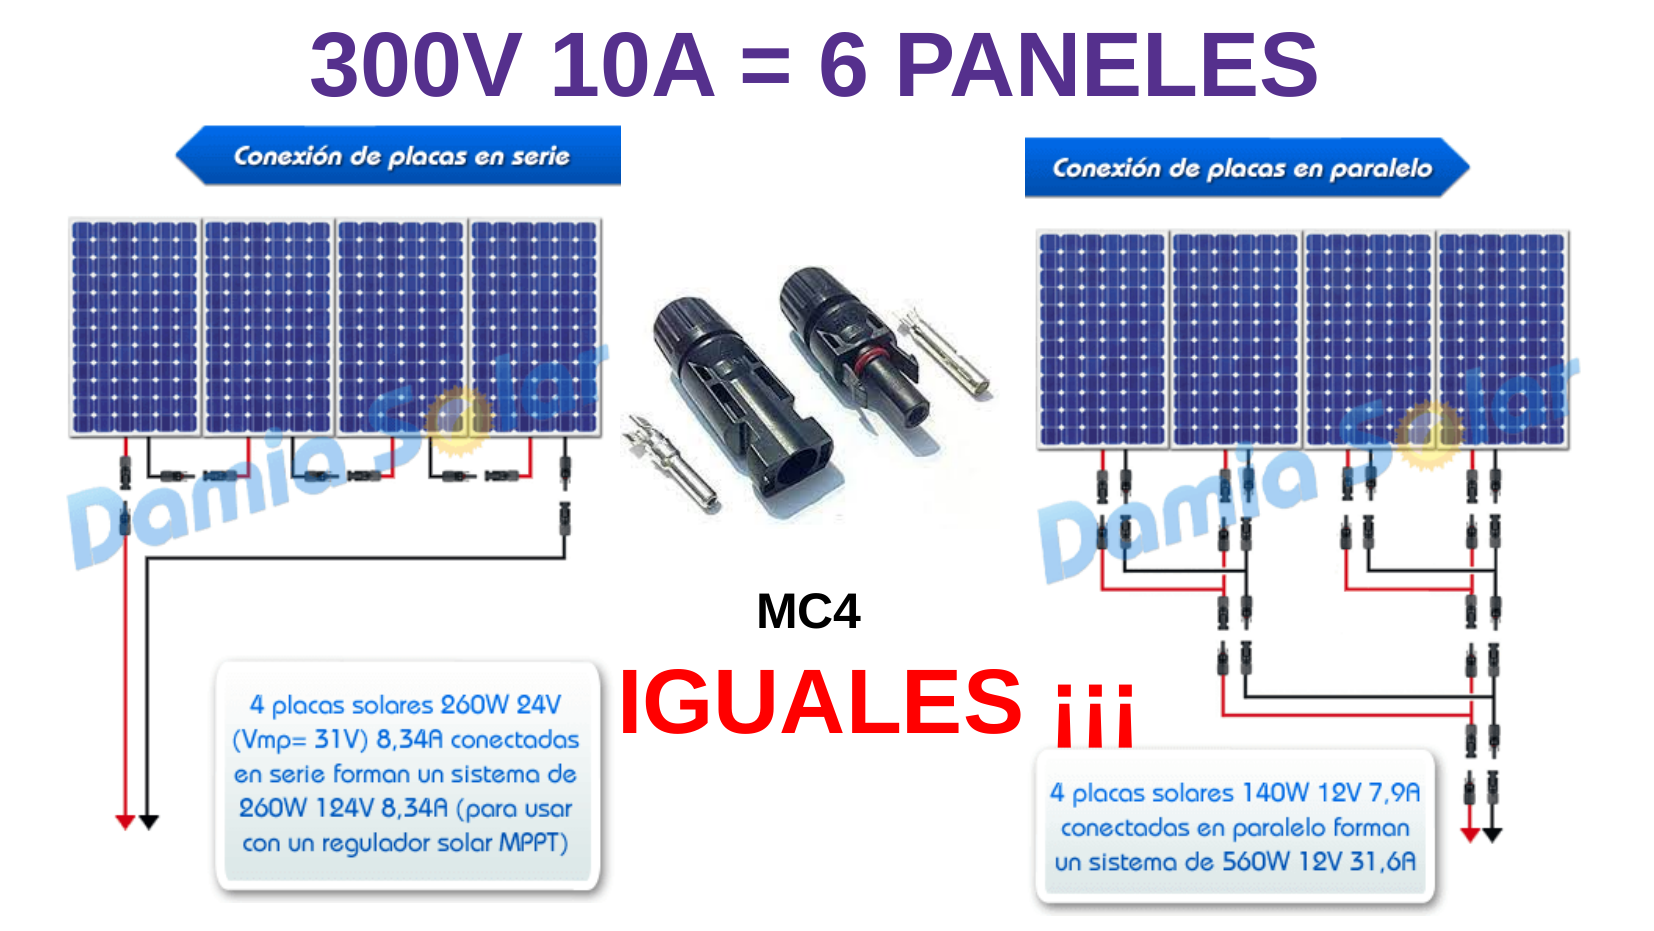

300V 10A = 6 PANELES
MC4
IGUALES ¡¡¡